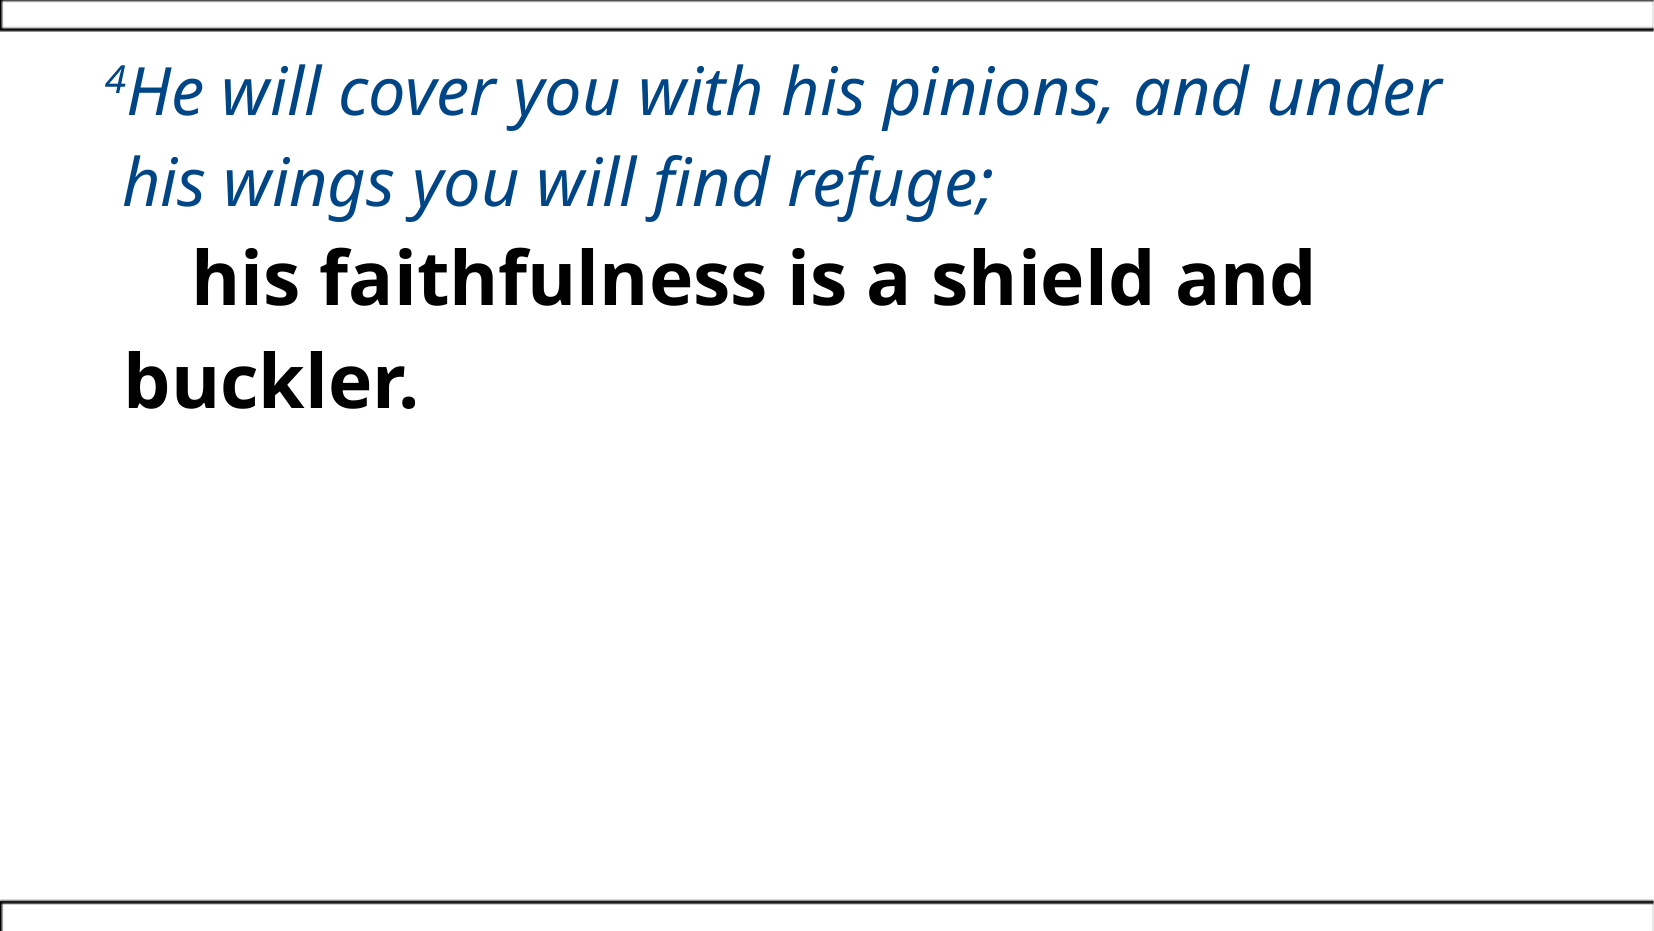

4He will cover you with his pinions, and under
 his wings you will find refuge;
 his faithfulness is a shield and buckler.